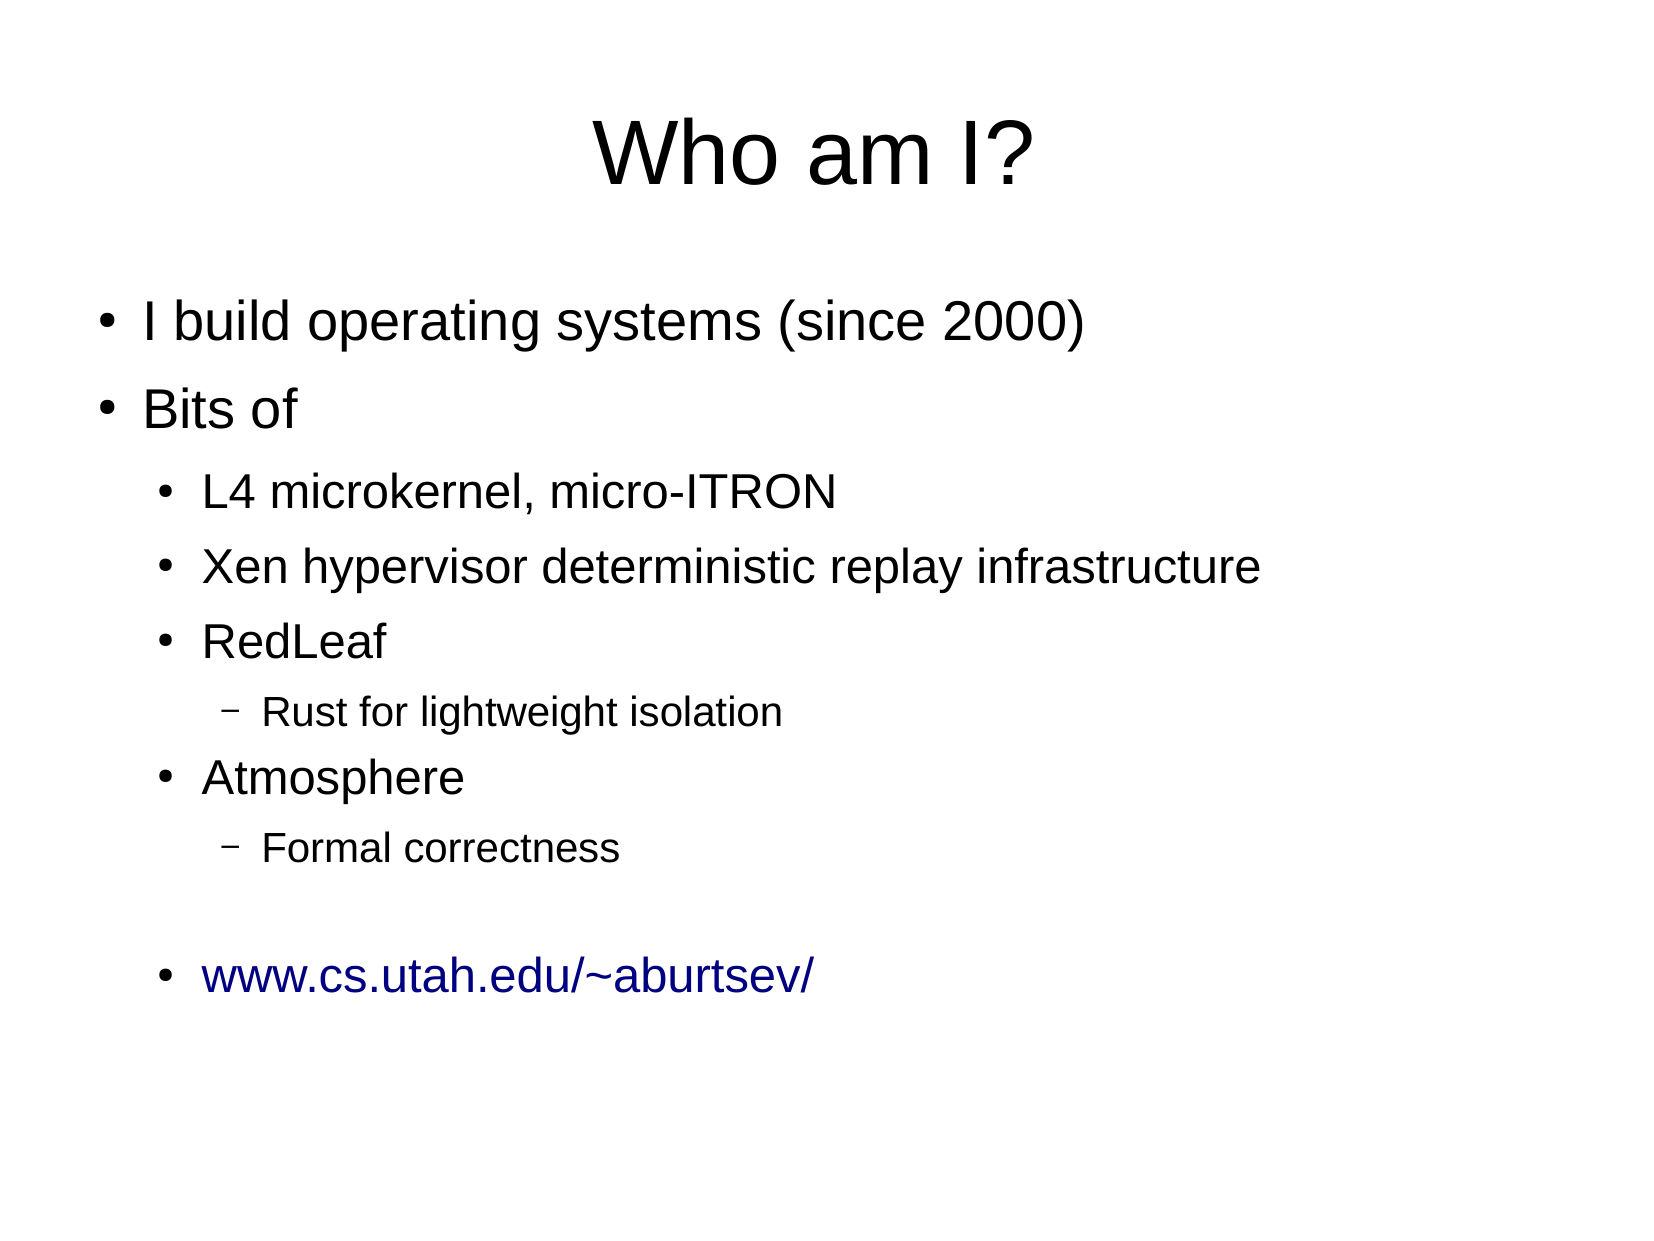

# Who am I?
I build operating systems (since 2000)
Bits of
L4 microkernel, micro-ITRON
Xen hypervisor deterministic replay infrastructure
RedLeaf
Rust for lightweight isolation
Atmosphere
Formal correctness
www.cs.utah.edu/~aburtsev/